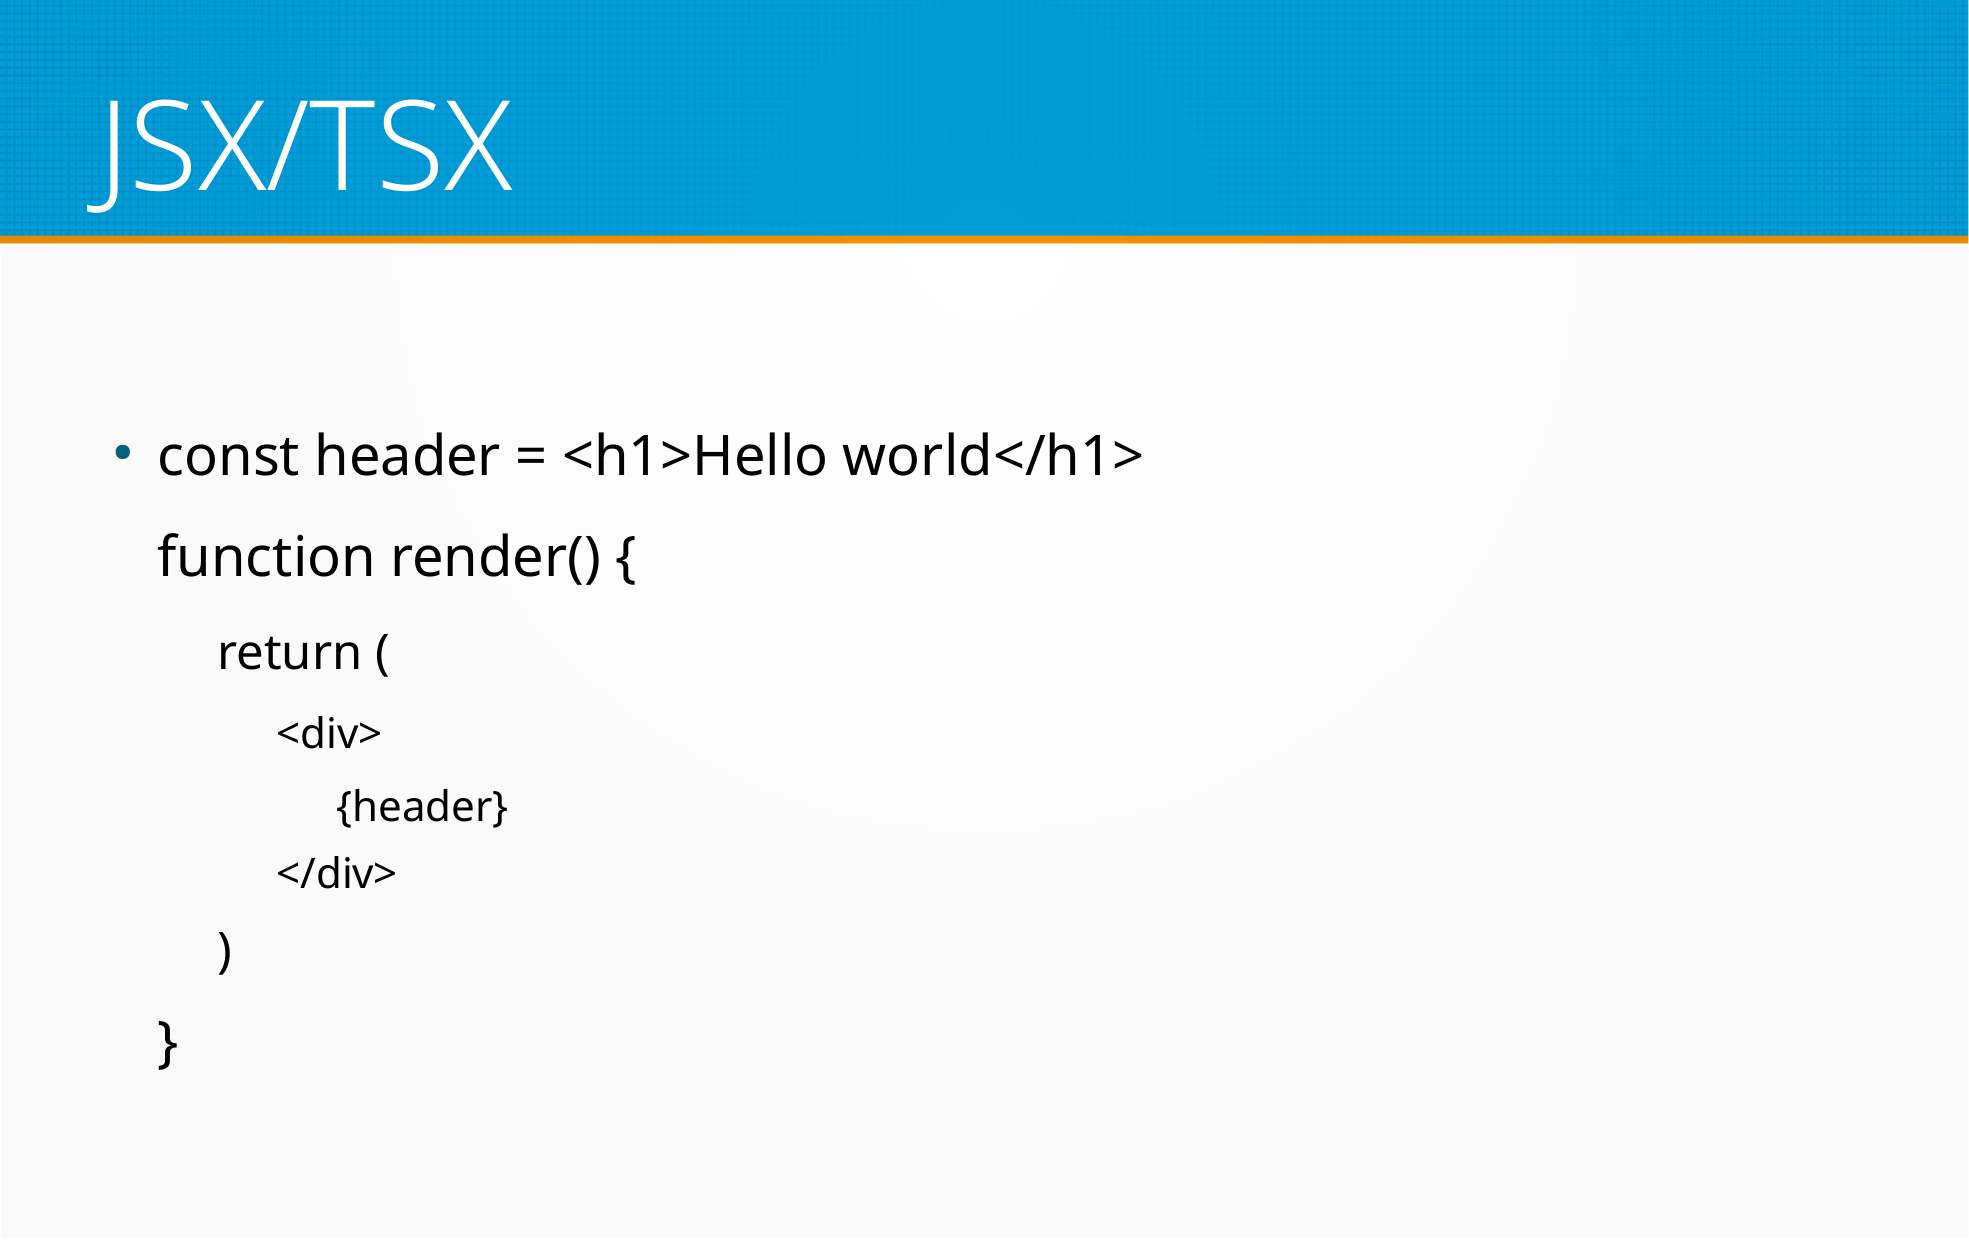

# JSX/TSX
const header = <h1>Hello world</h1>
function render() {
return (
<div>
{header}
</div>
)
}